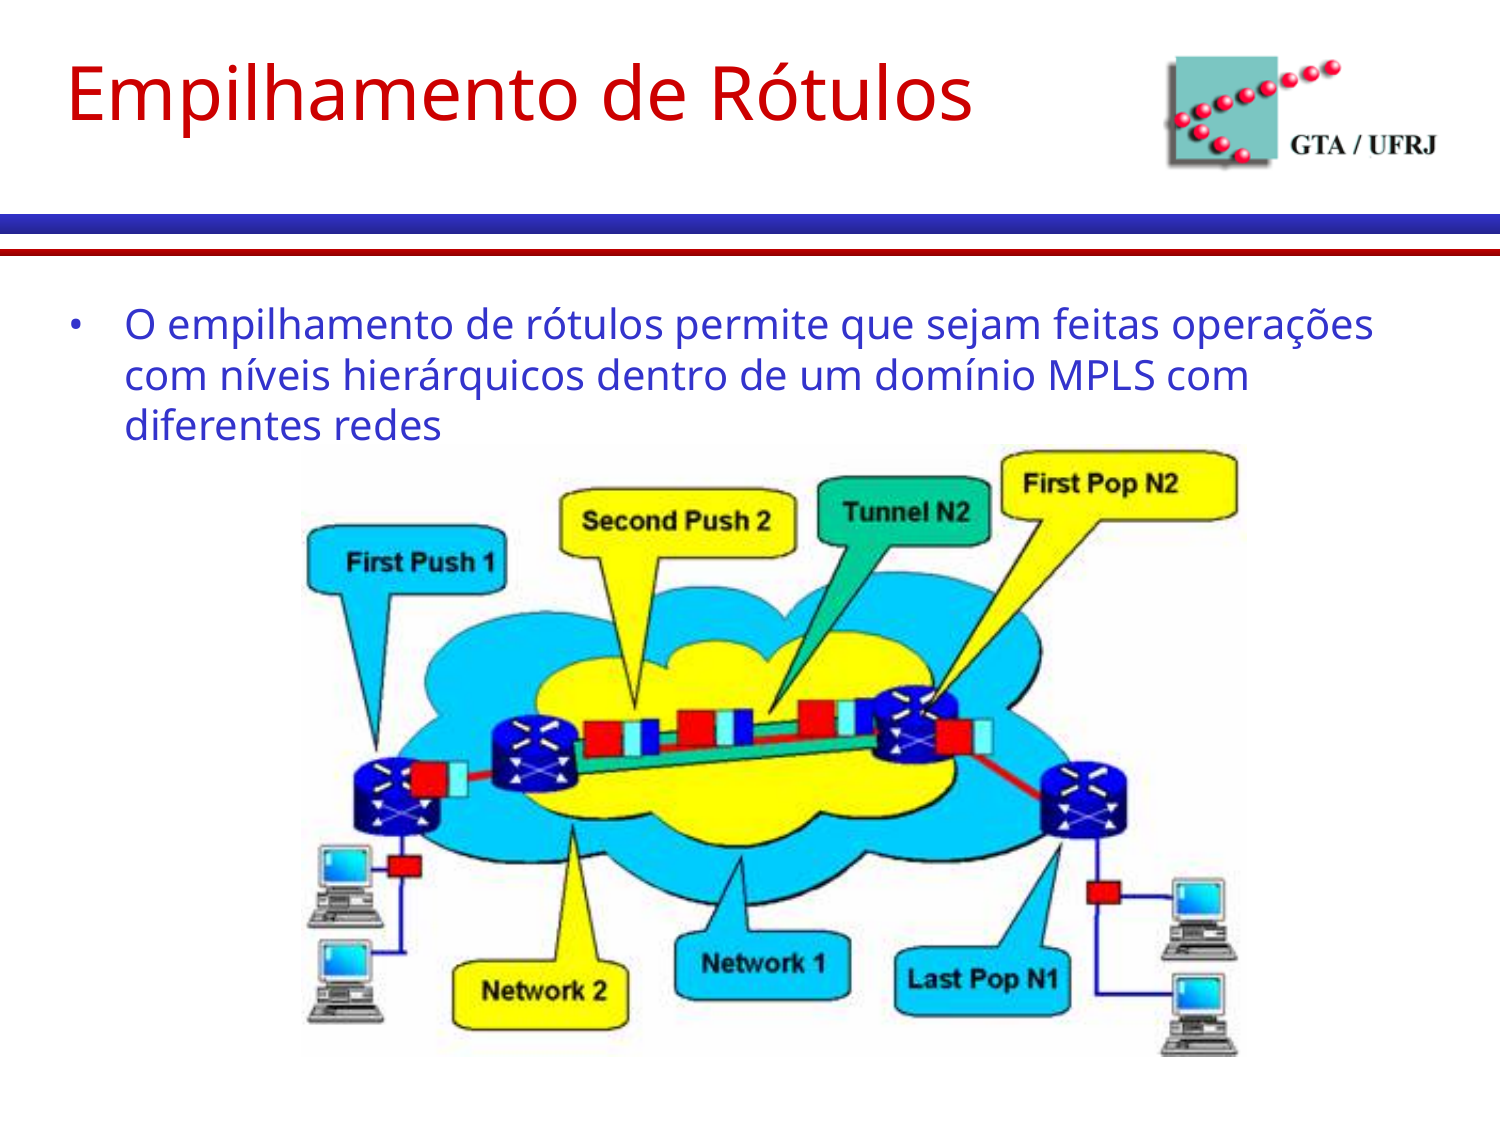

# Empilhamento de Rótulos
O empilhamento de rótulos permite que sejam feitas operações com níveis hierárquicos dentro de um domínio MPLS com diferentes redes